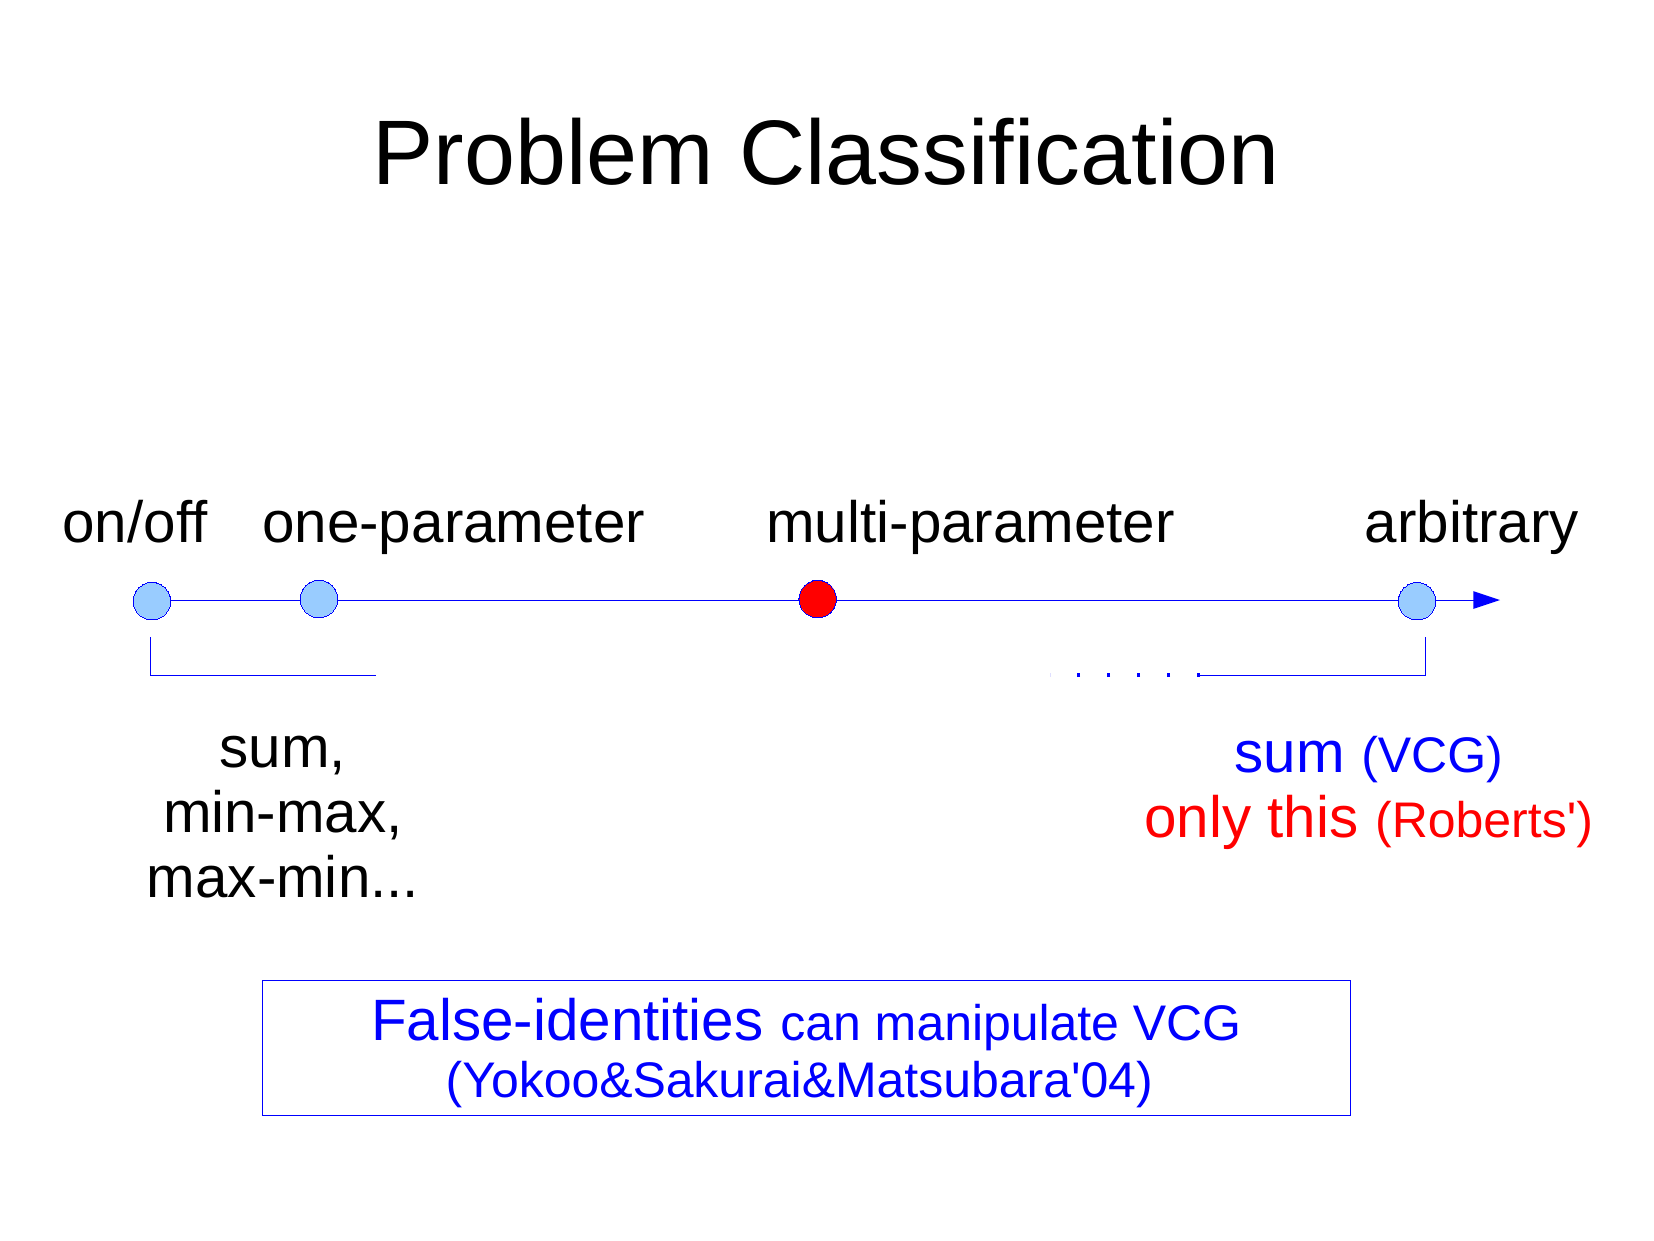

# Problem Classification
on/off
one-parameter
multi-parameter
arbitrary
sum,
min-max, max-min...
sum (VCG)
only this (Roberts')
False-identities can manipulate VCG (Yokoo&Sakurai&Matsubara'04)